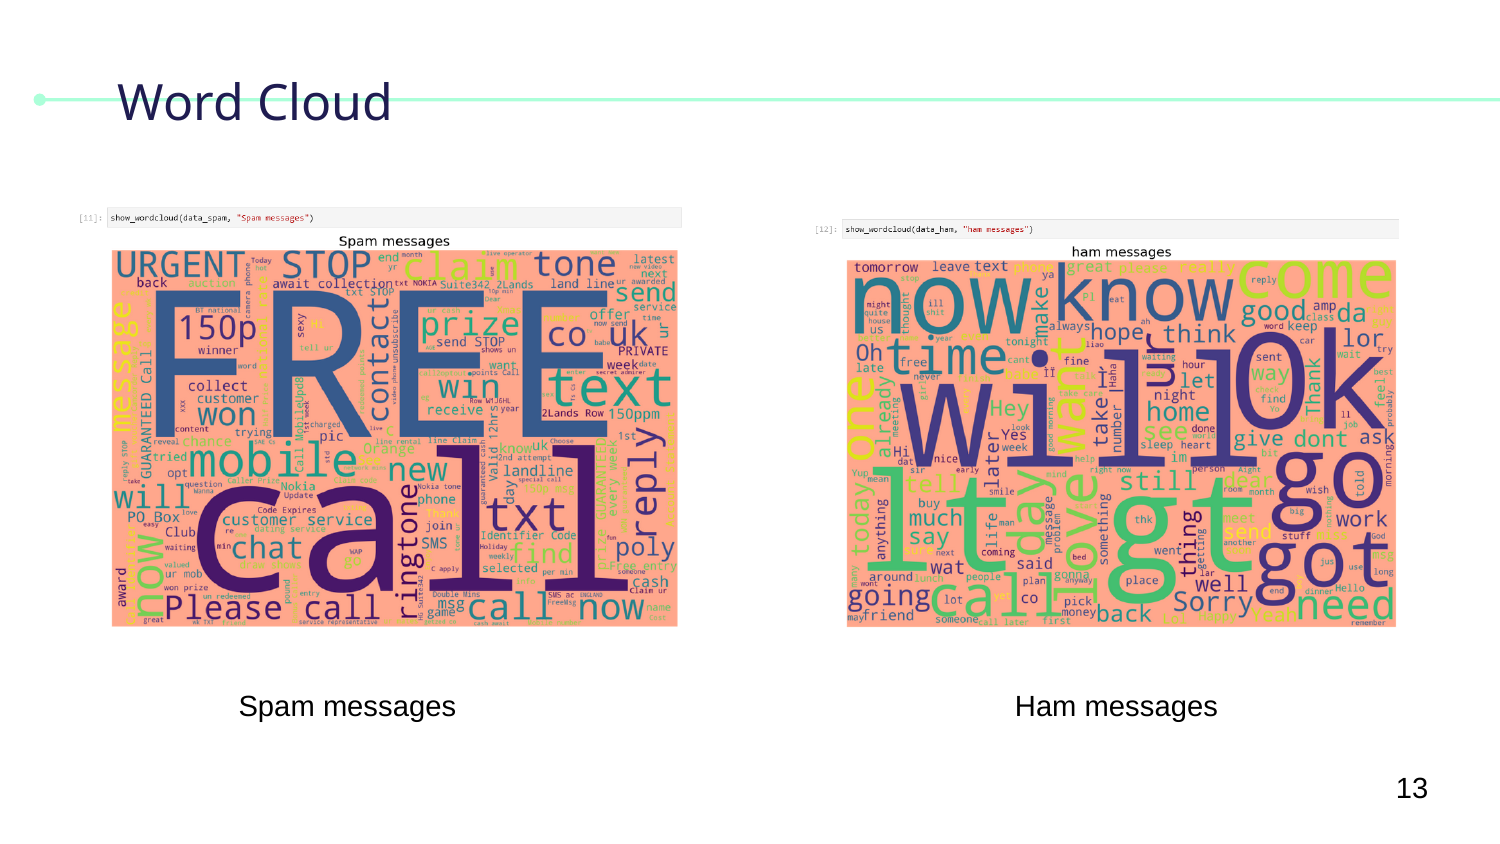

# Word Cloud
Spam messages
Ham messages
13